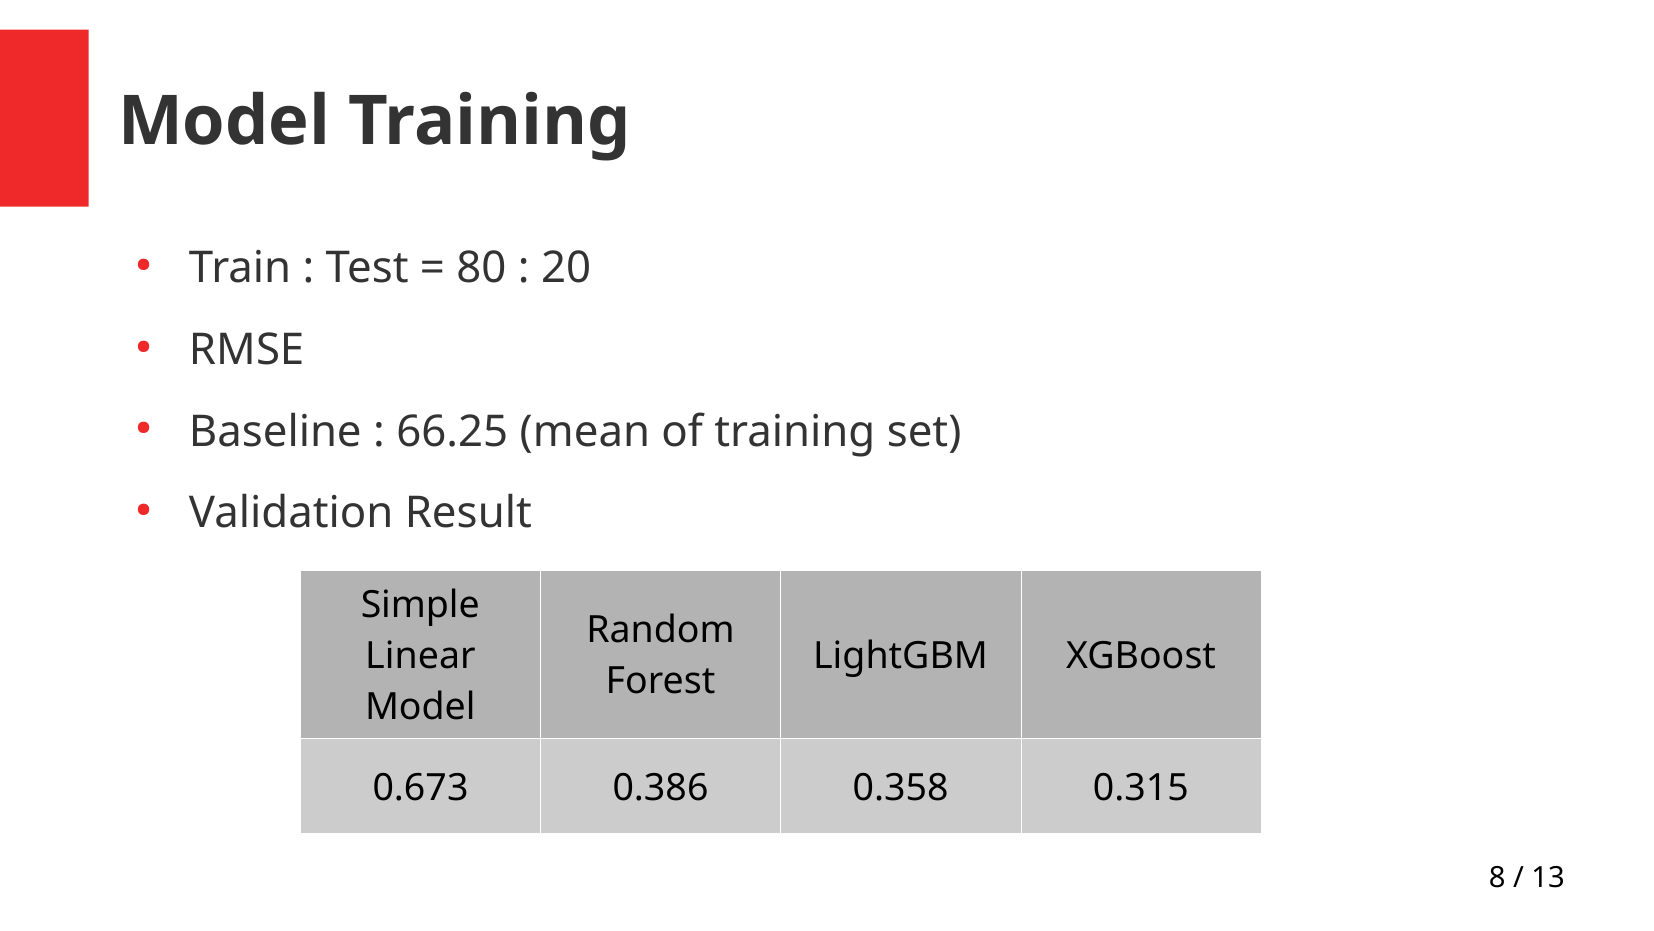

# Model Training
Train : Test = 80 : 20
RMSE
Baseline : 66.25 (mean of training set)
Validation Result
| Simple Linear Model | Random Forest | LightGBM | XGBoost |
| --- | --- | --- | --- |
| 0.673 | 0.386 | 0.358 | 0.315 |
8